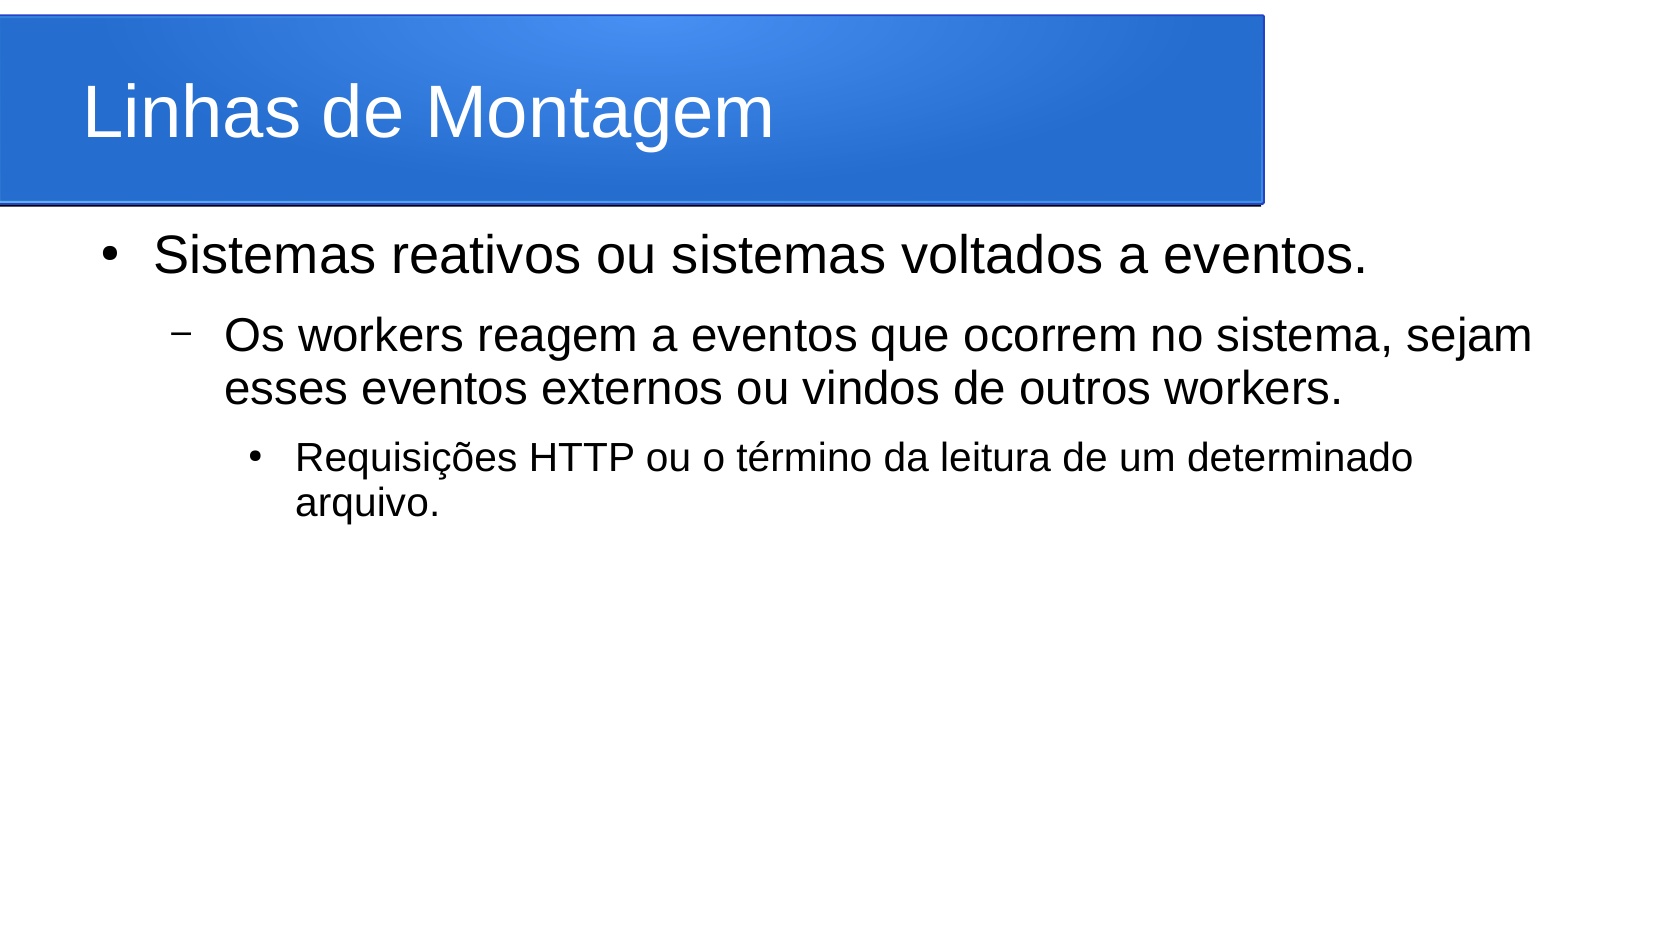

# Linhas de Montagem
Sistemas reativos ou sistemas voltados a eventos.
Os workers reagem a eventos que ocorrem no sistema, sejam esses eventos externos ou vindos de outros workers.
Requisições HTTP ou o término da leitura de um determinado arquivo.